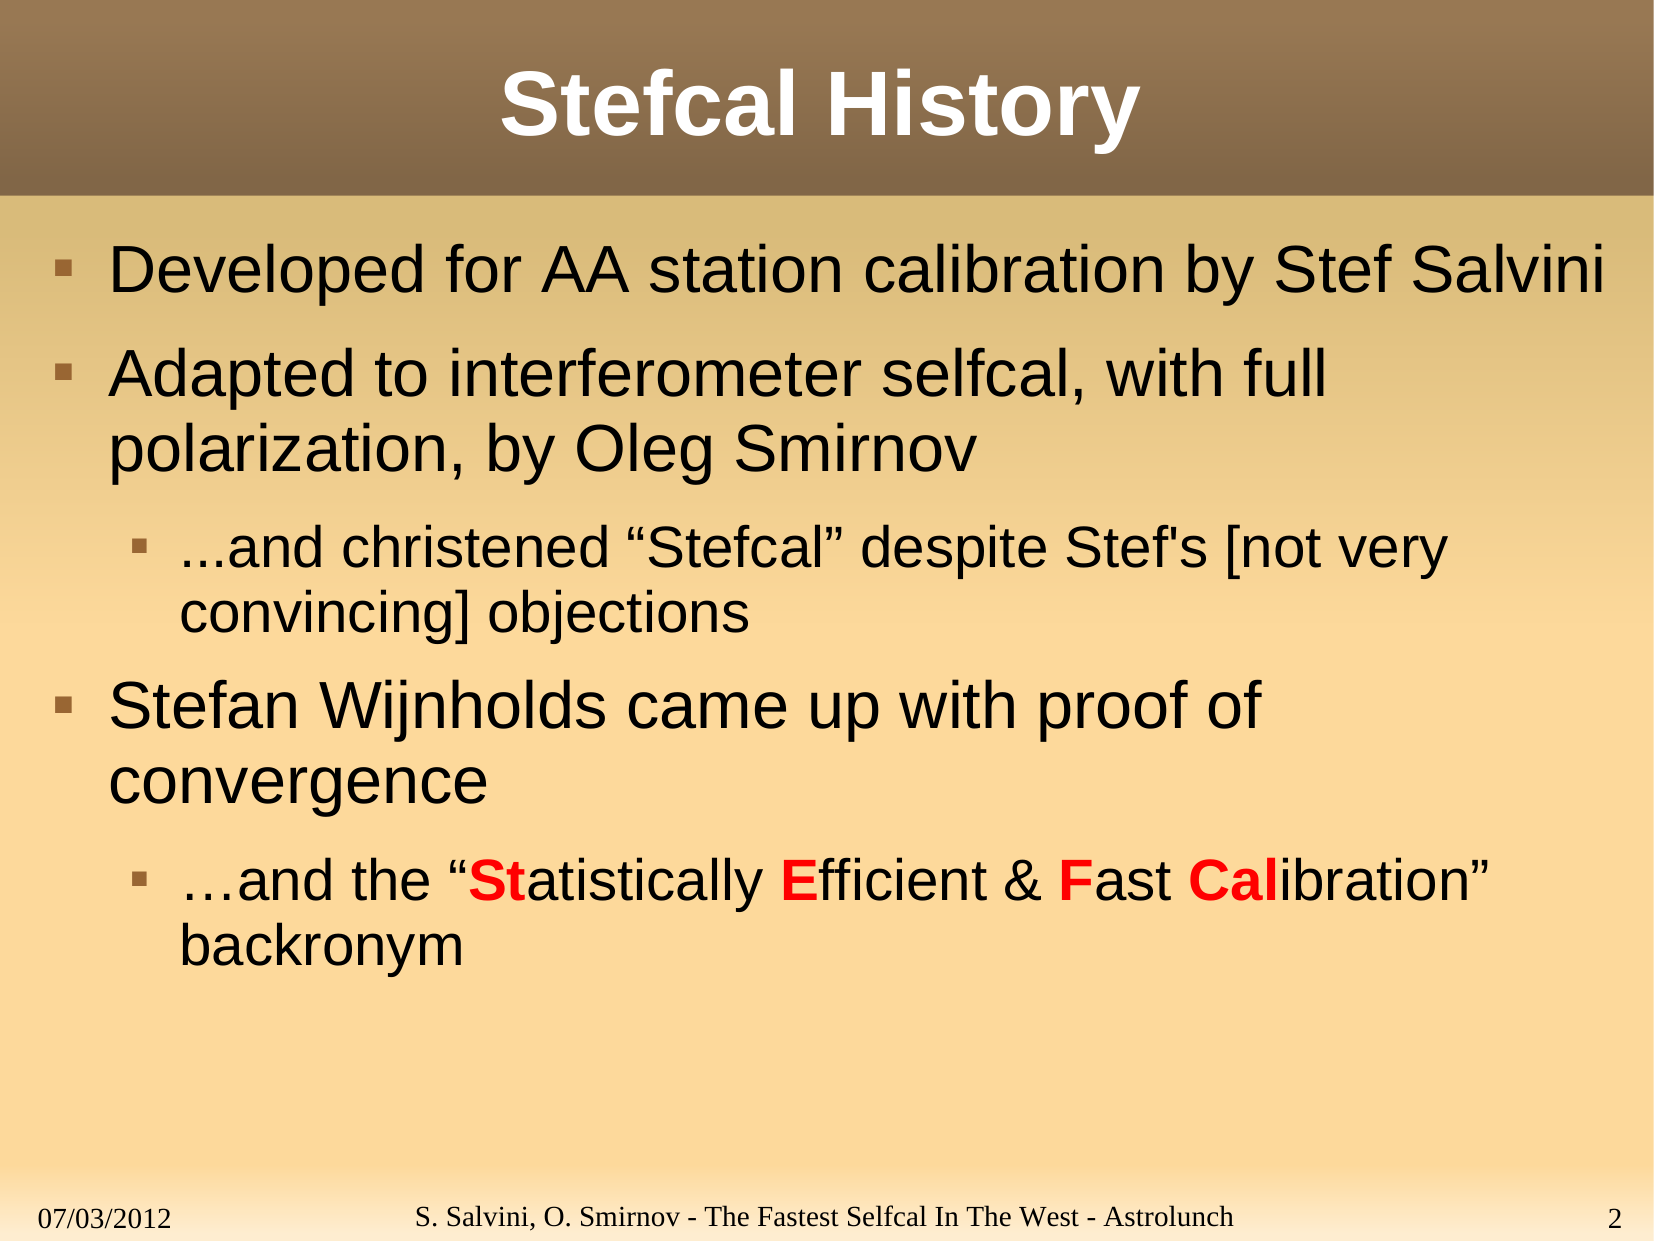

# Stefcal History
Developed for AA station calibration by Stef Salvini
Adapted to interferometer selfcal, with full polarization, by Oleg Smirnov
...and christened “Stefcal” despite Stef's [not very convincing] objections
Stefan Wijnholds came up with proof of convergence
…and the “Statistically Efficient & Fast Calibration” backronym
S. Salvini, O. Smirnov - The Fastest Selfcal In The West - Astrolunch
07/03/2012
2